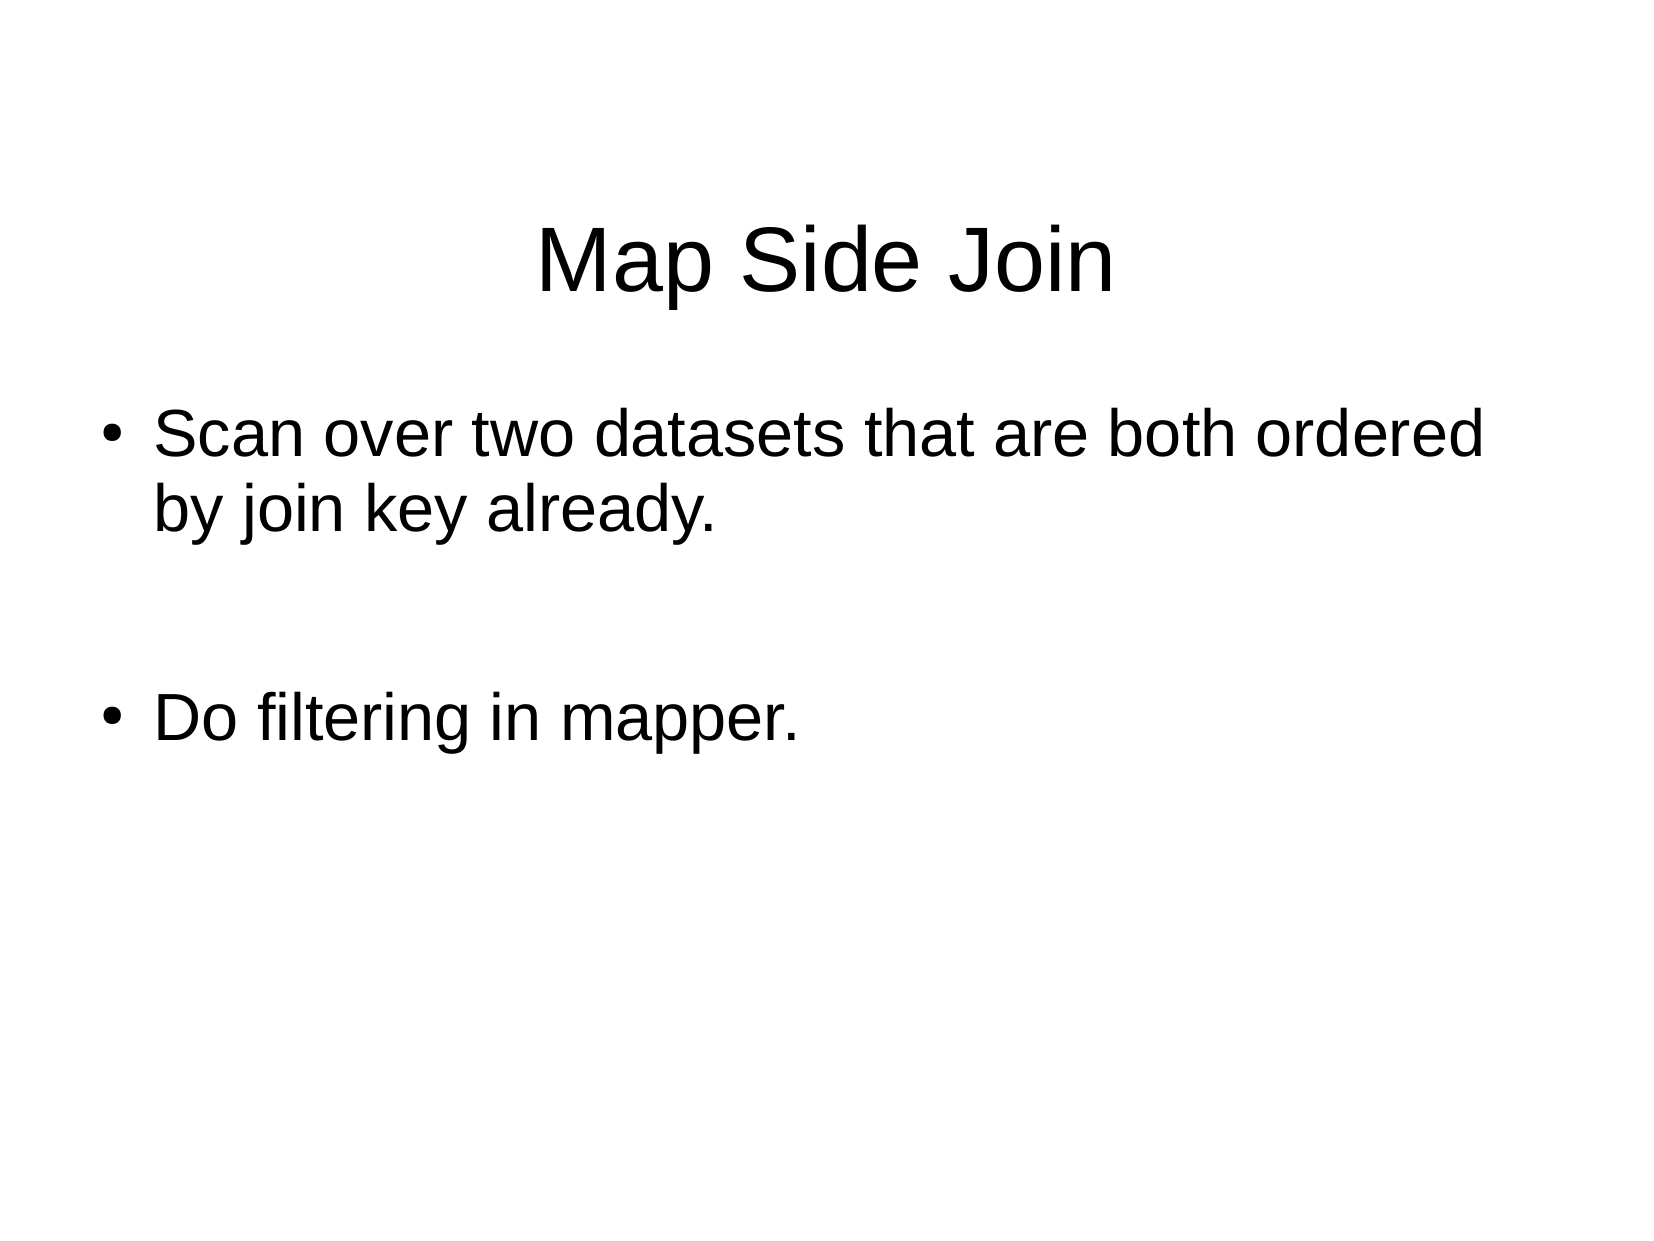

# Map Side Join
Scan over two datasets that are both ordered by join key already.
Do filtering in mapper.